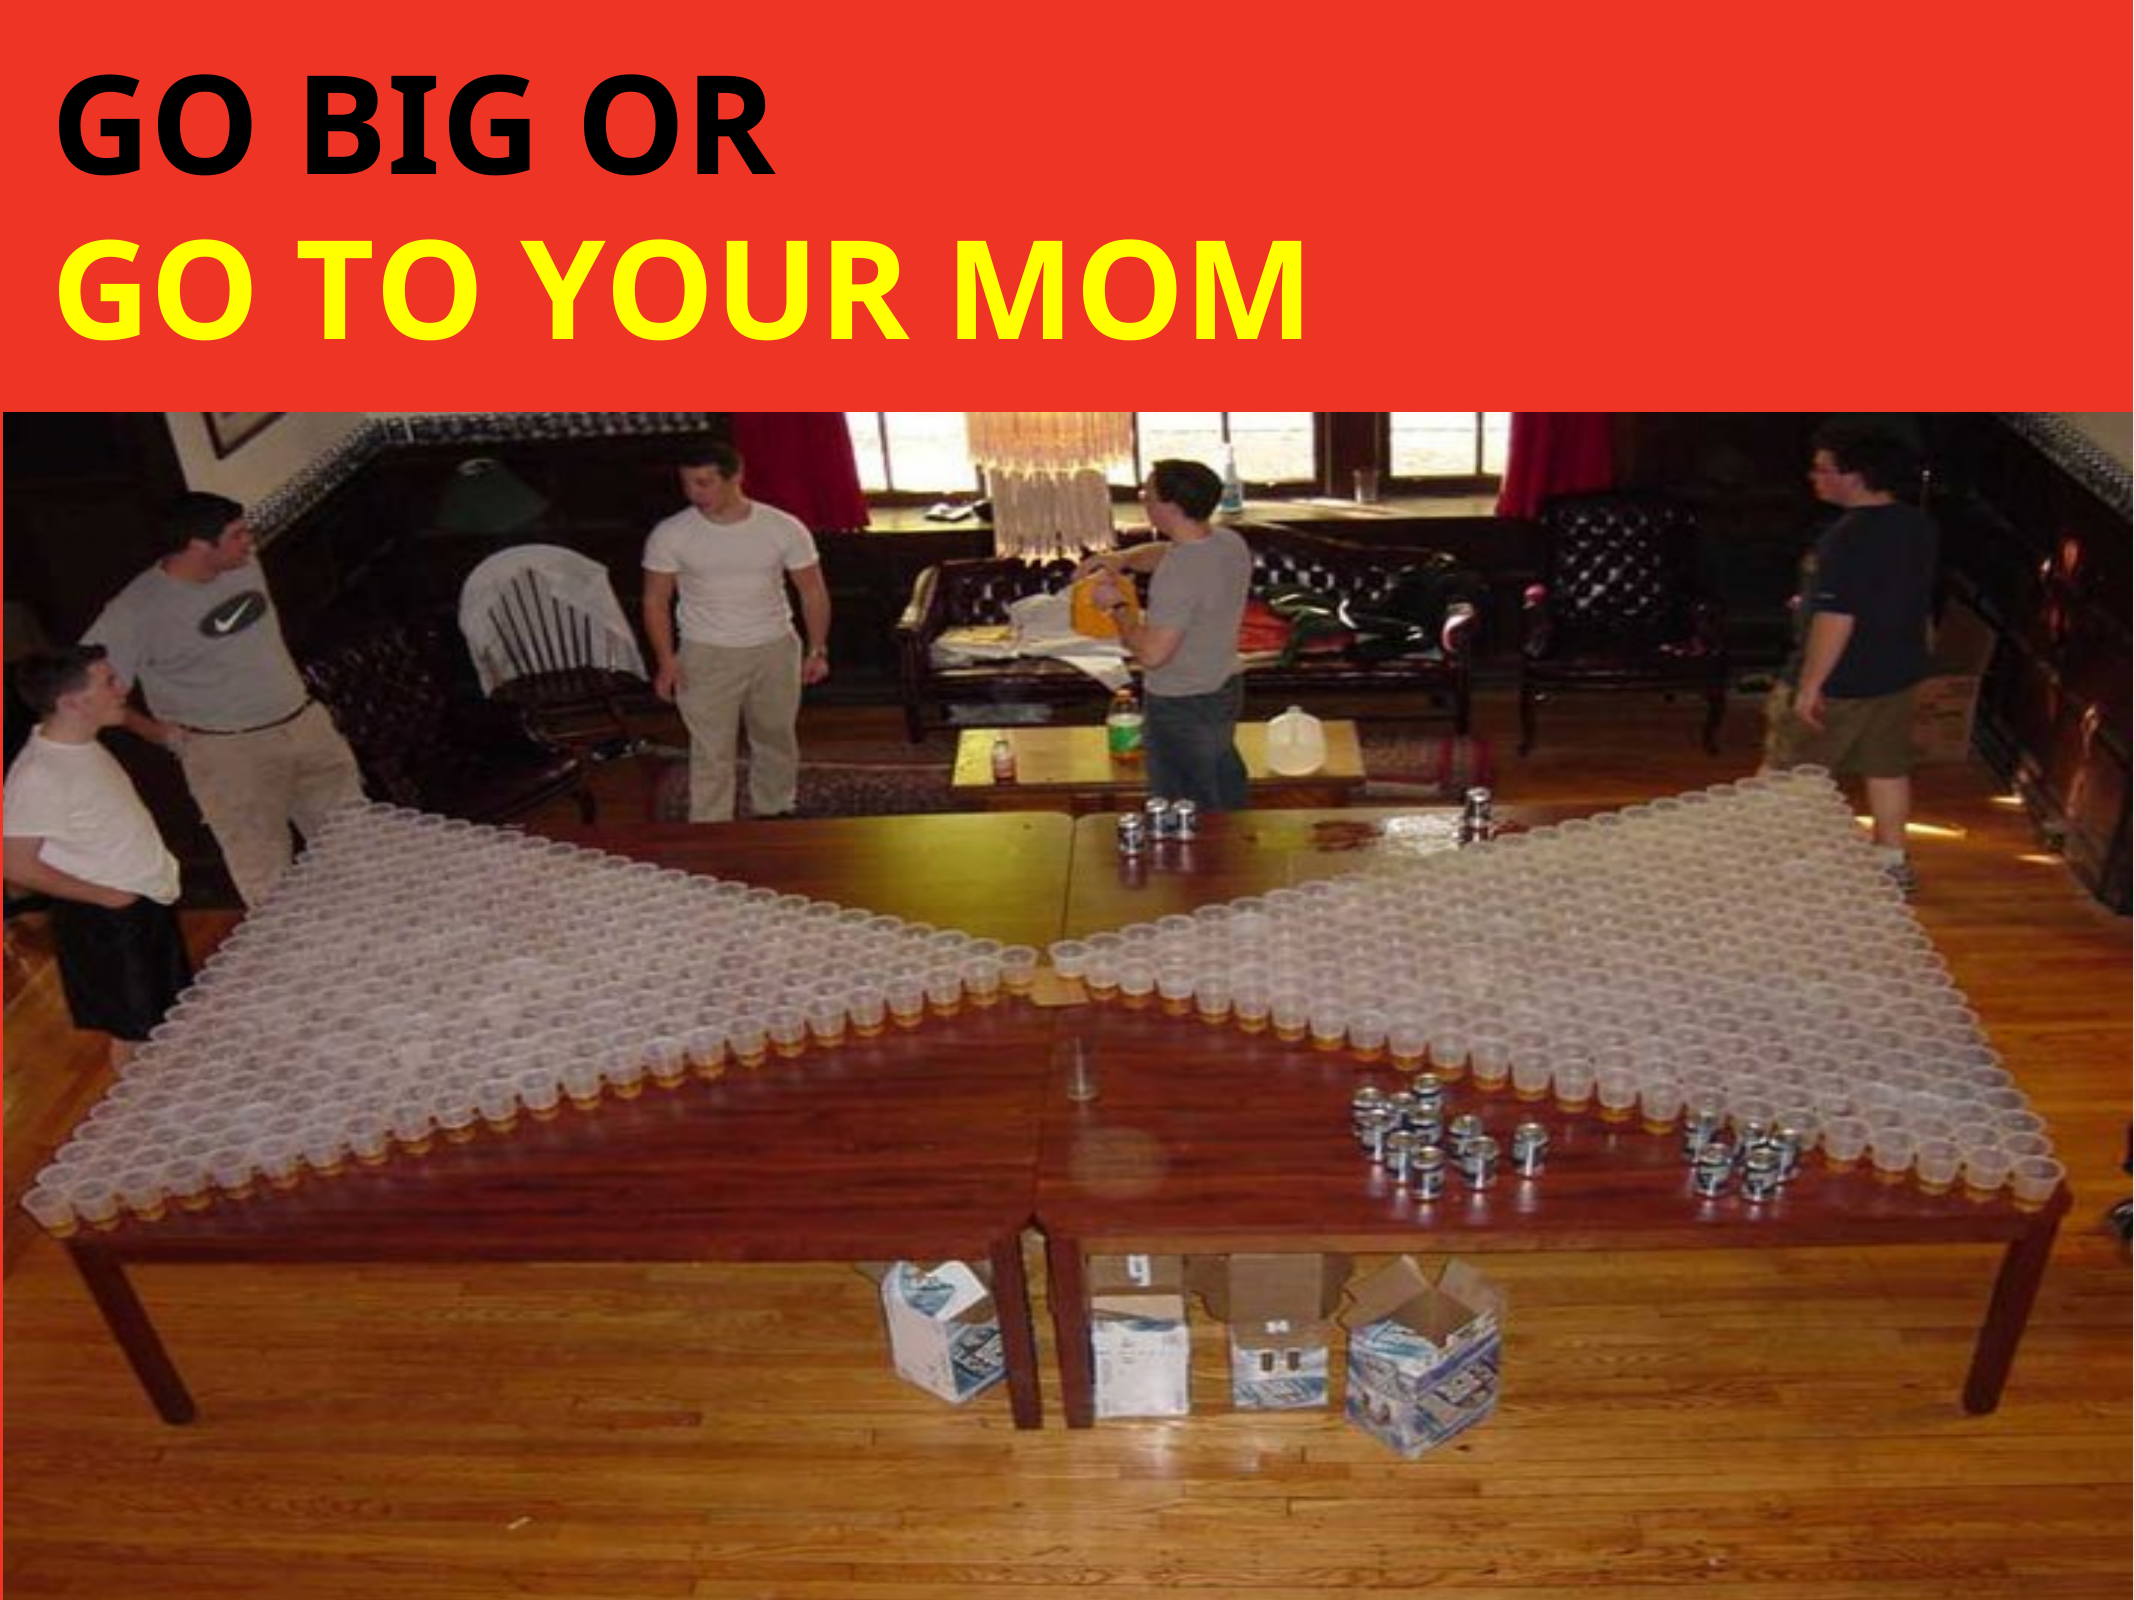

GO BIG OR
GO TO YOUR MOM